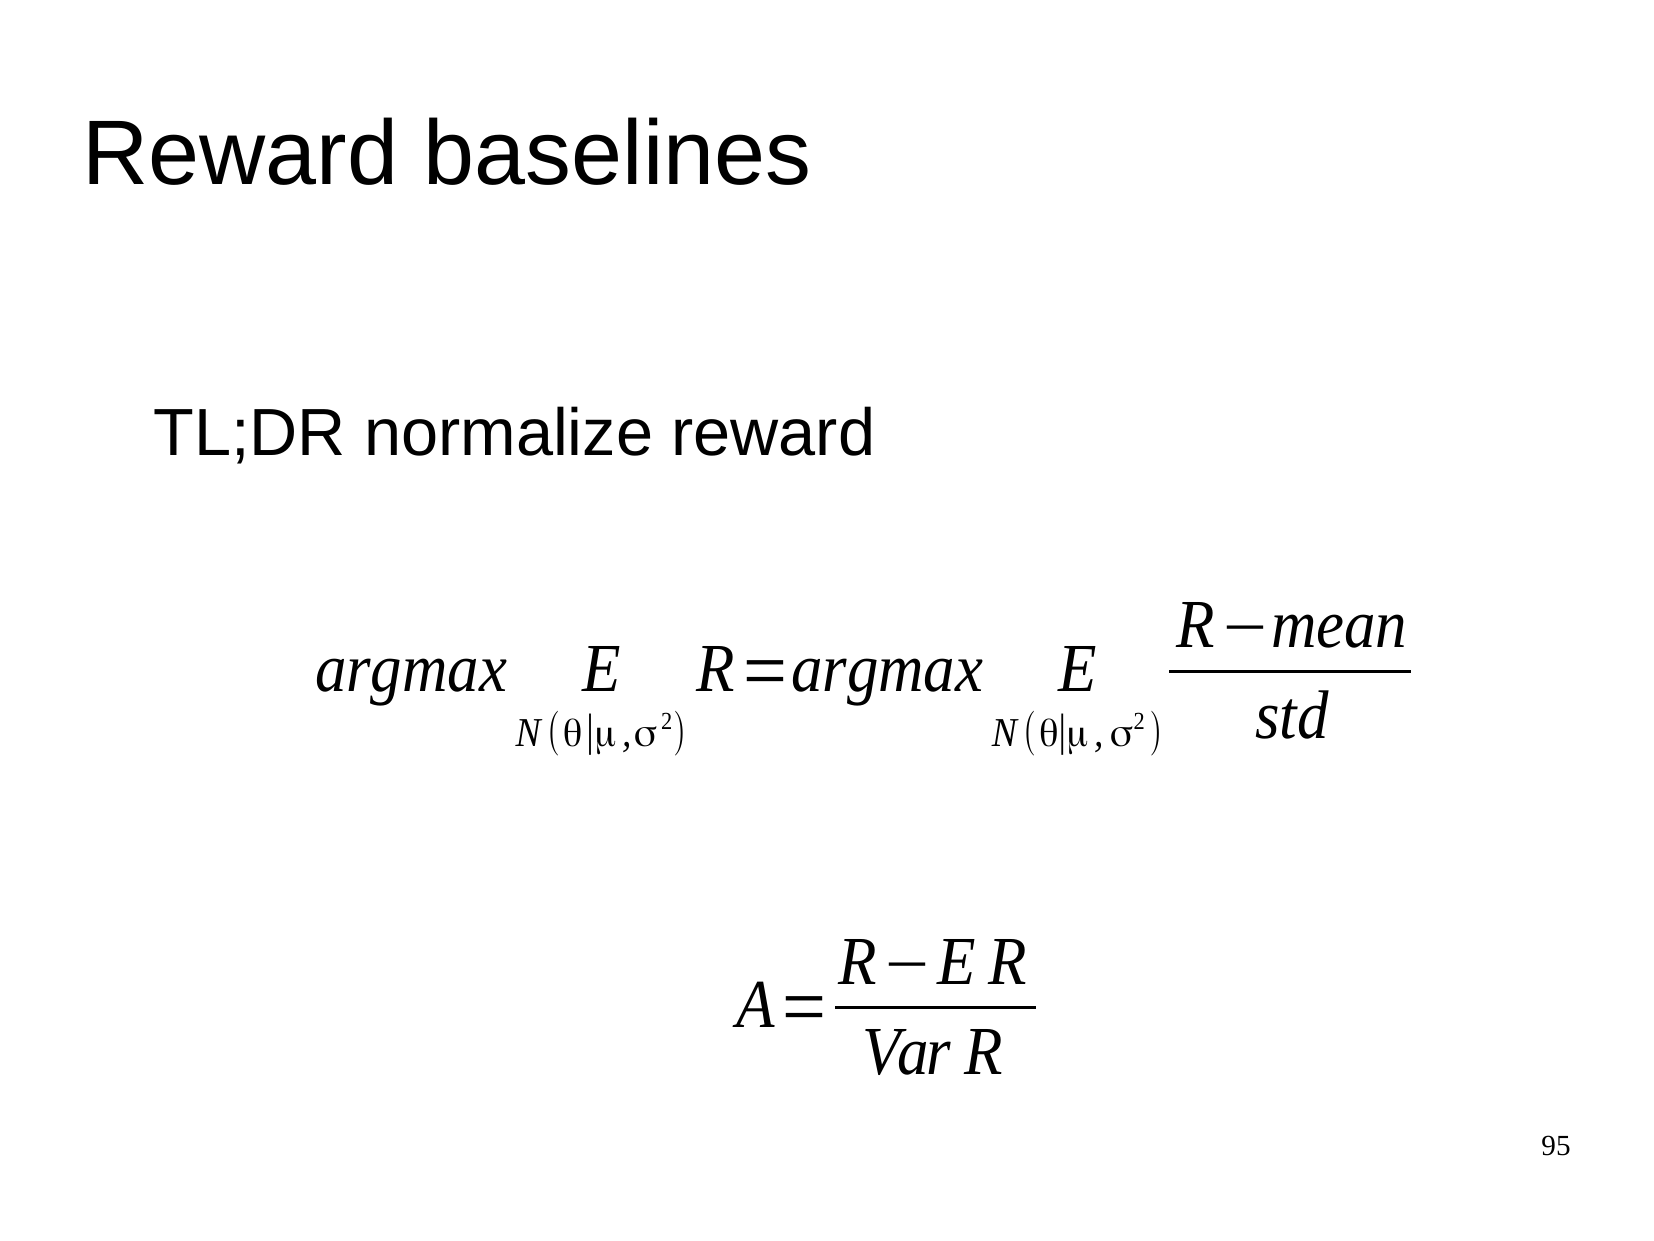

# Reward baselines
TL;DR normalize reward
95